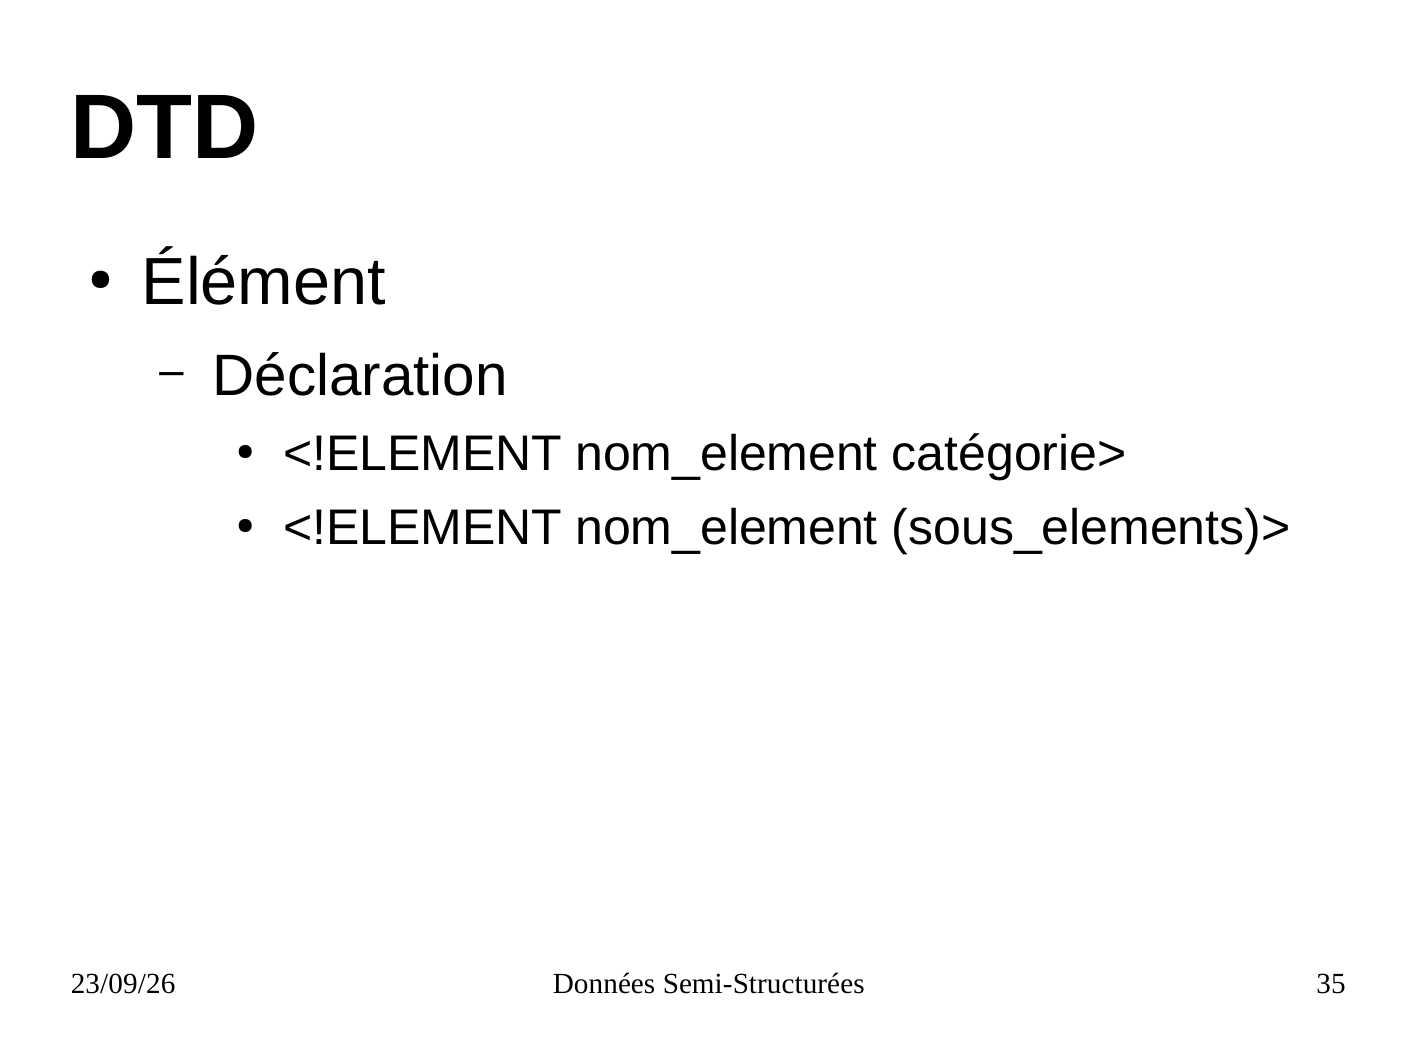

# DTD
Élément
Déclaration
<!ELEMENT nom_element catégorie>
<!ELEMENT nom_element (sous_elements)>
Données Semi-Structurées
35